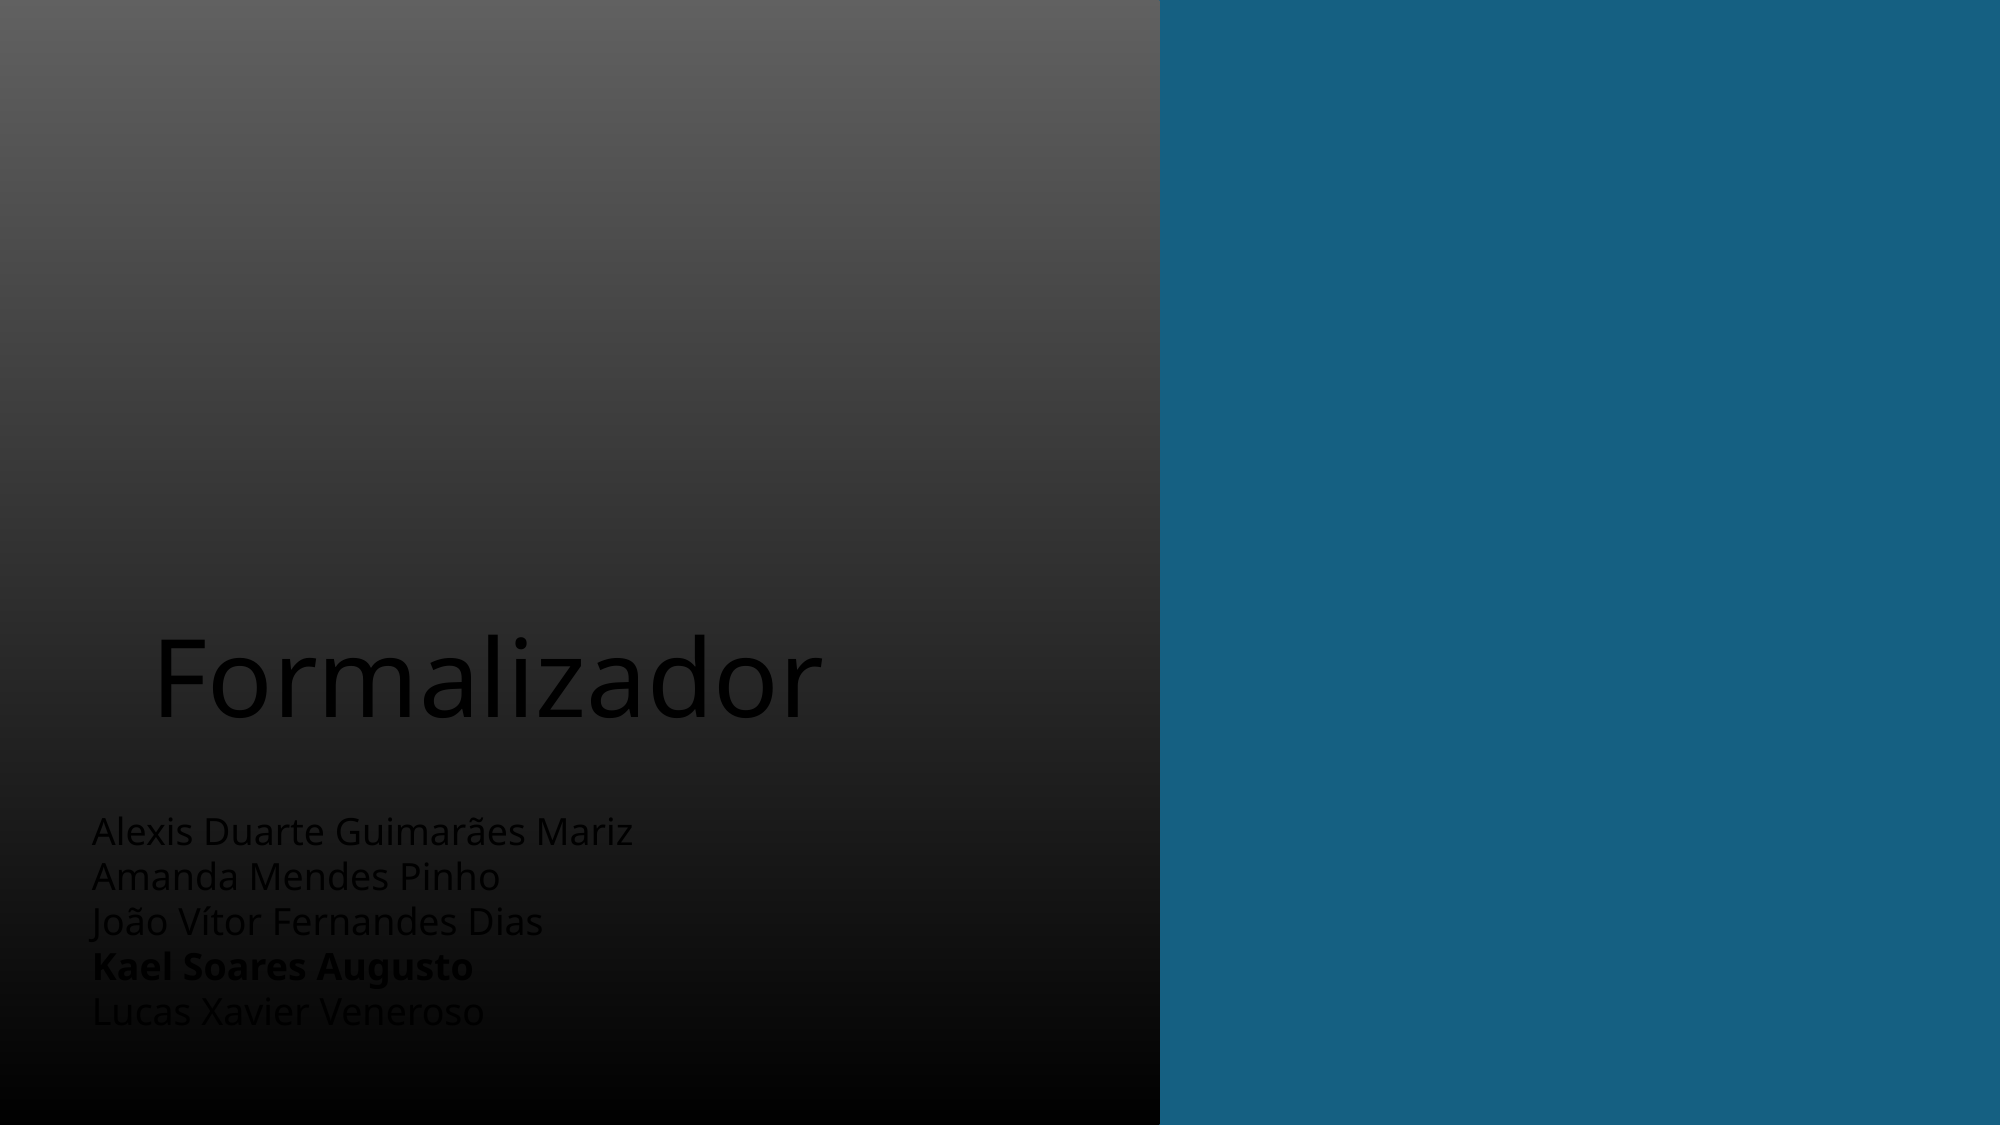

# Formalizador
Alexis Duarte Guimarães Mariz
Amanda Mendes Pinho
João Vítor Fernandes Dias
Kael Soares Augusto
Lucas Xavier Veneroso